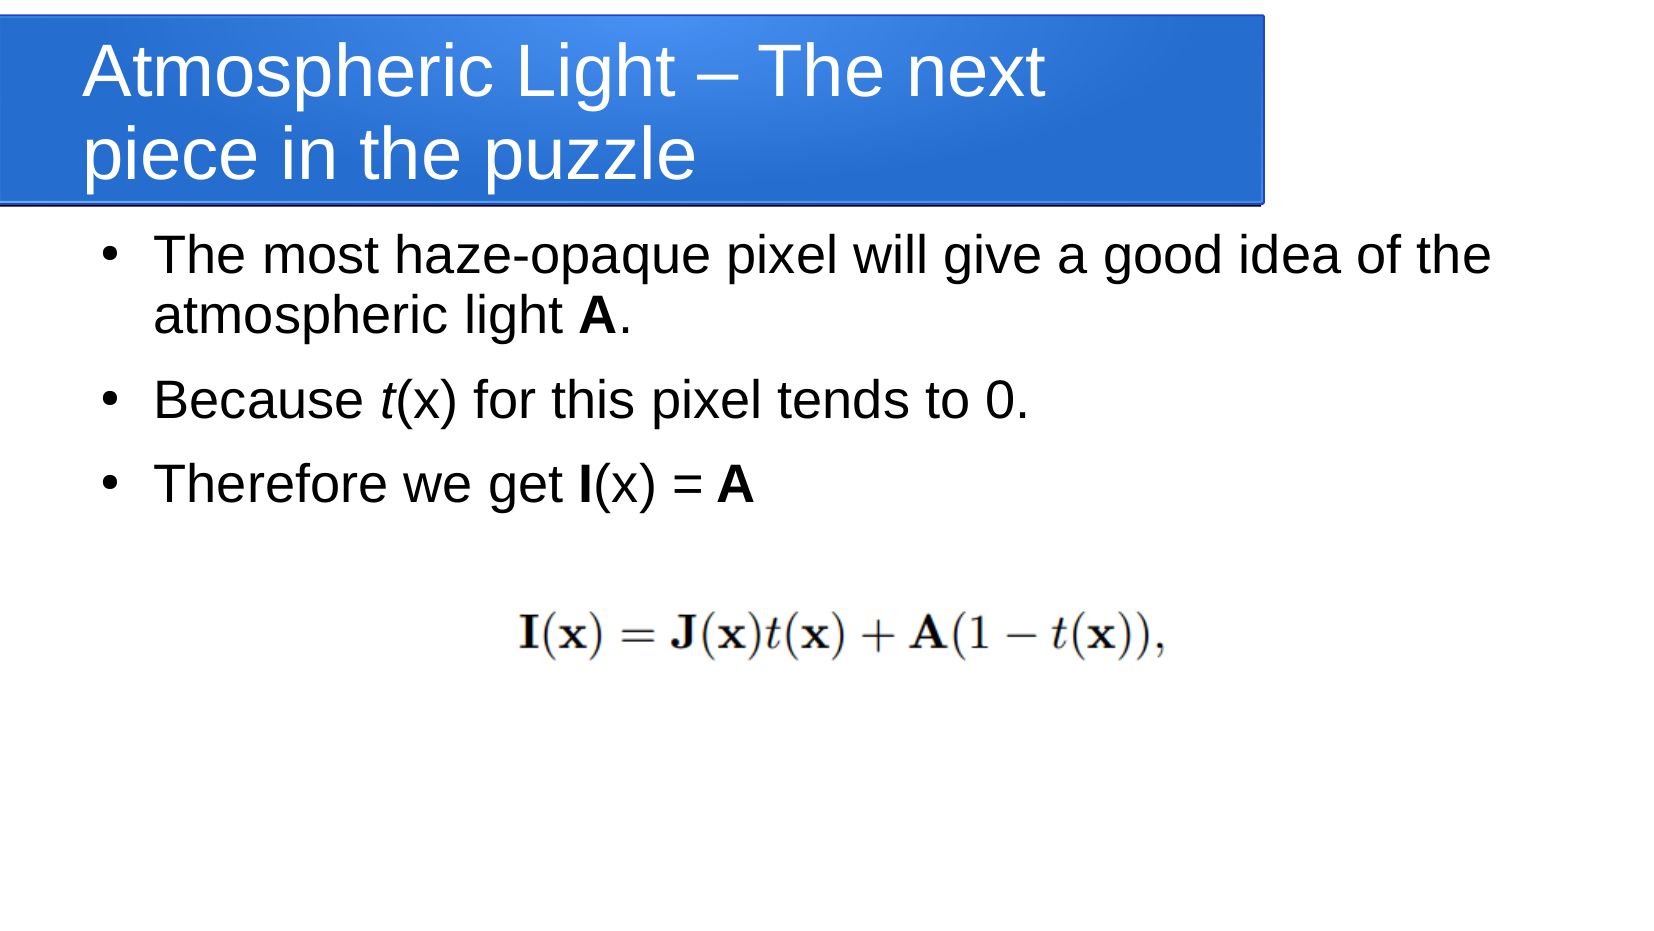

# Atmospheric Light – The next piece in the puzzle
The most haze-opaque pixel will give a good idea of the atmospheric light A.
Because t(x) for this pixel tends to 0.
Therefore we get I(x) = A